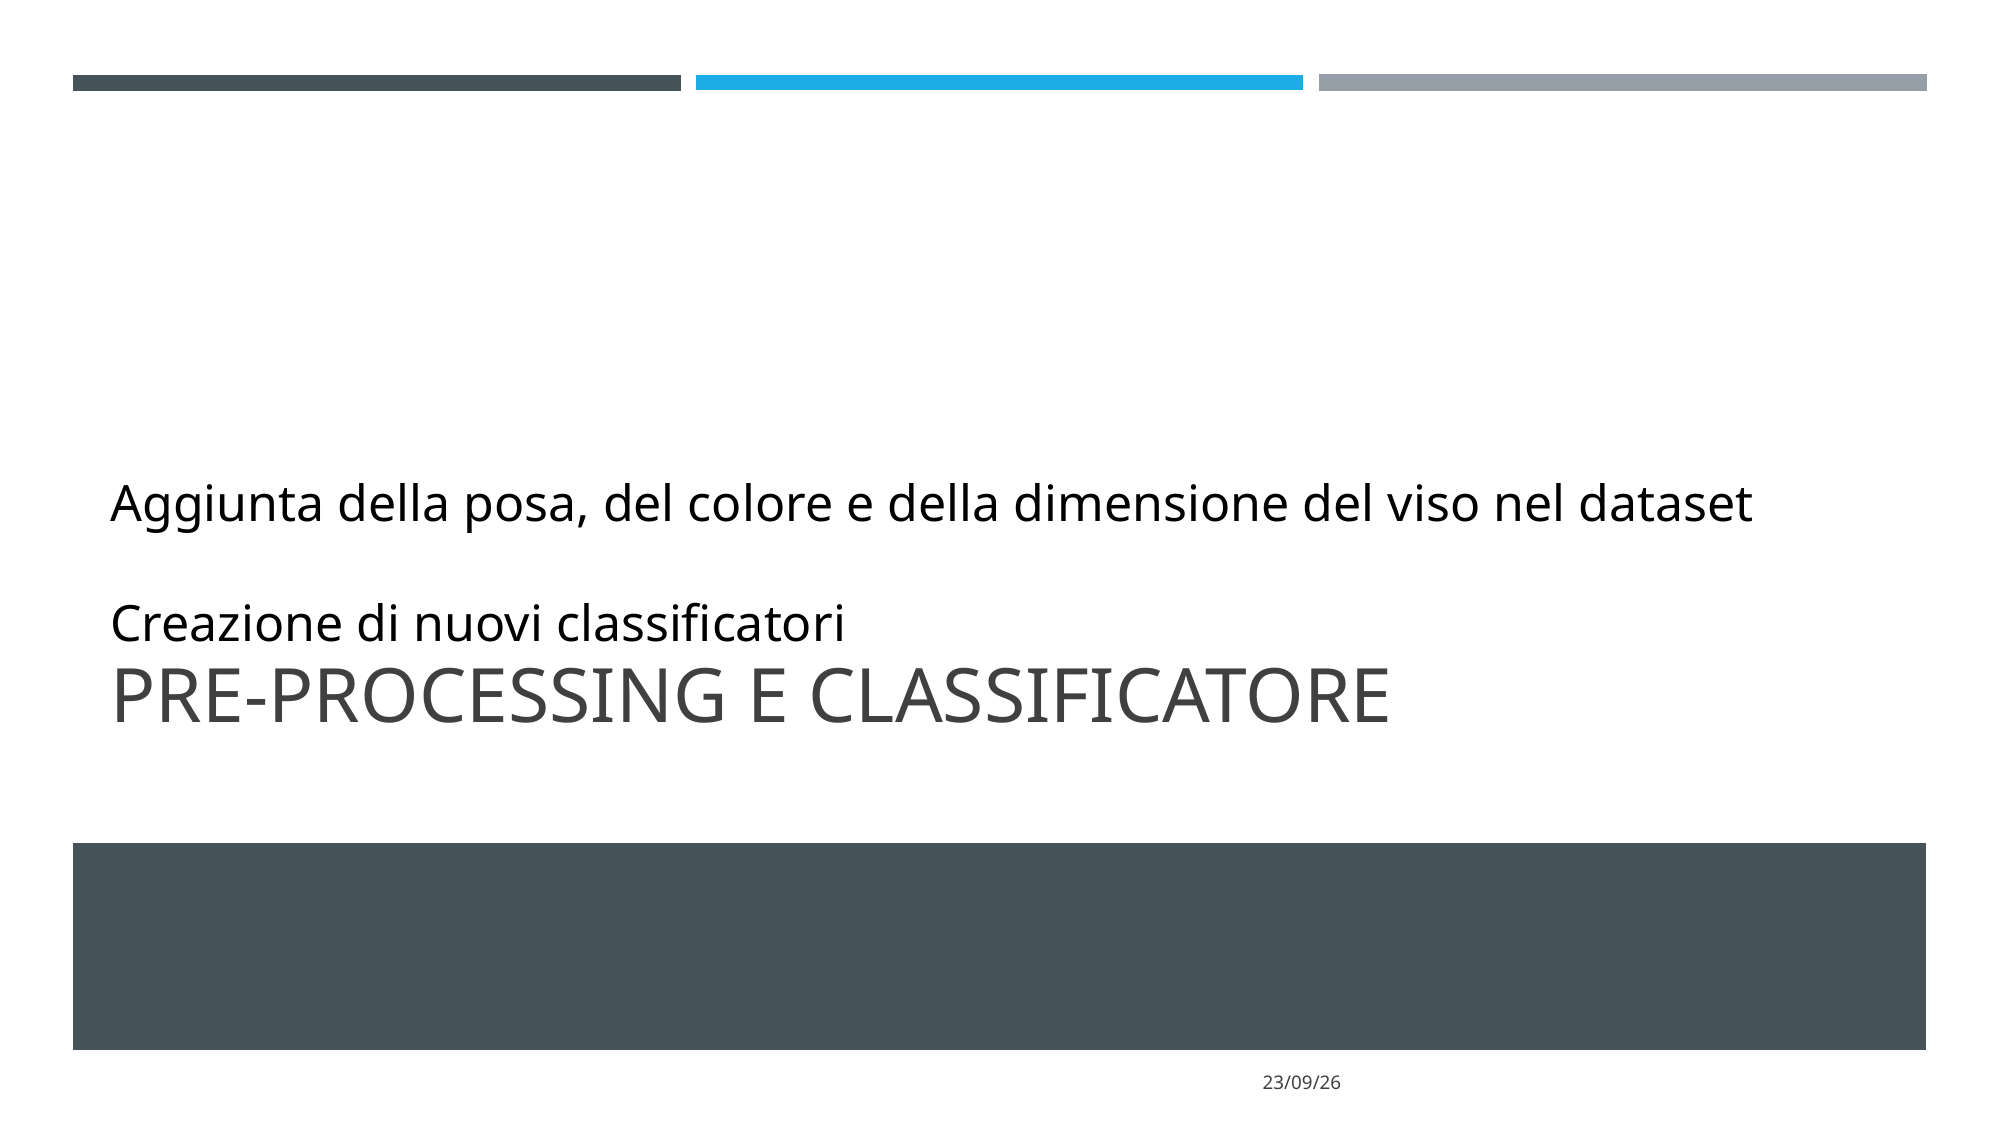

# Pre-processing e classificatore
Aggiunta della posa, del colore e della dimensione del viso nel dataset
Creazione di nuovi classificatori